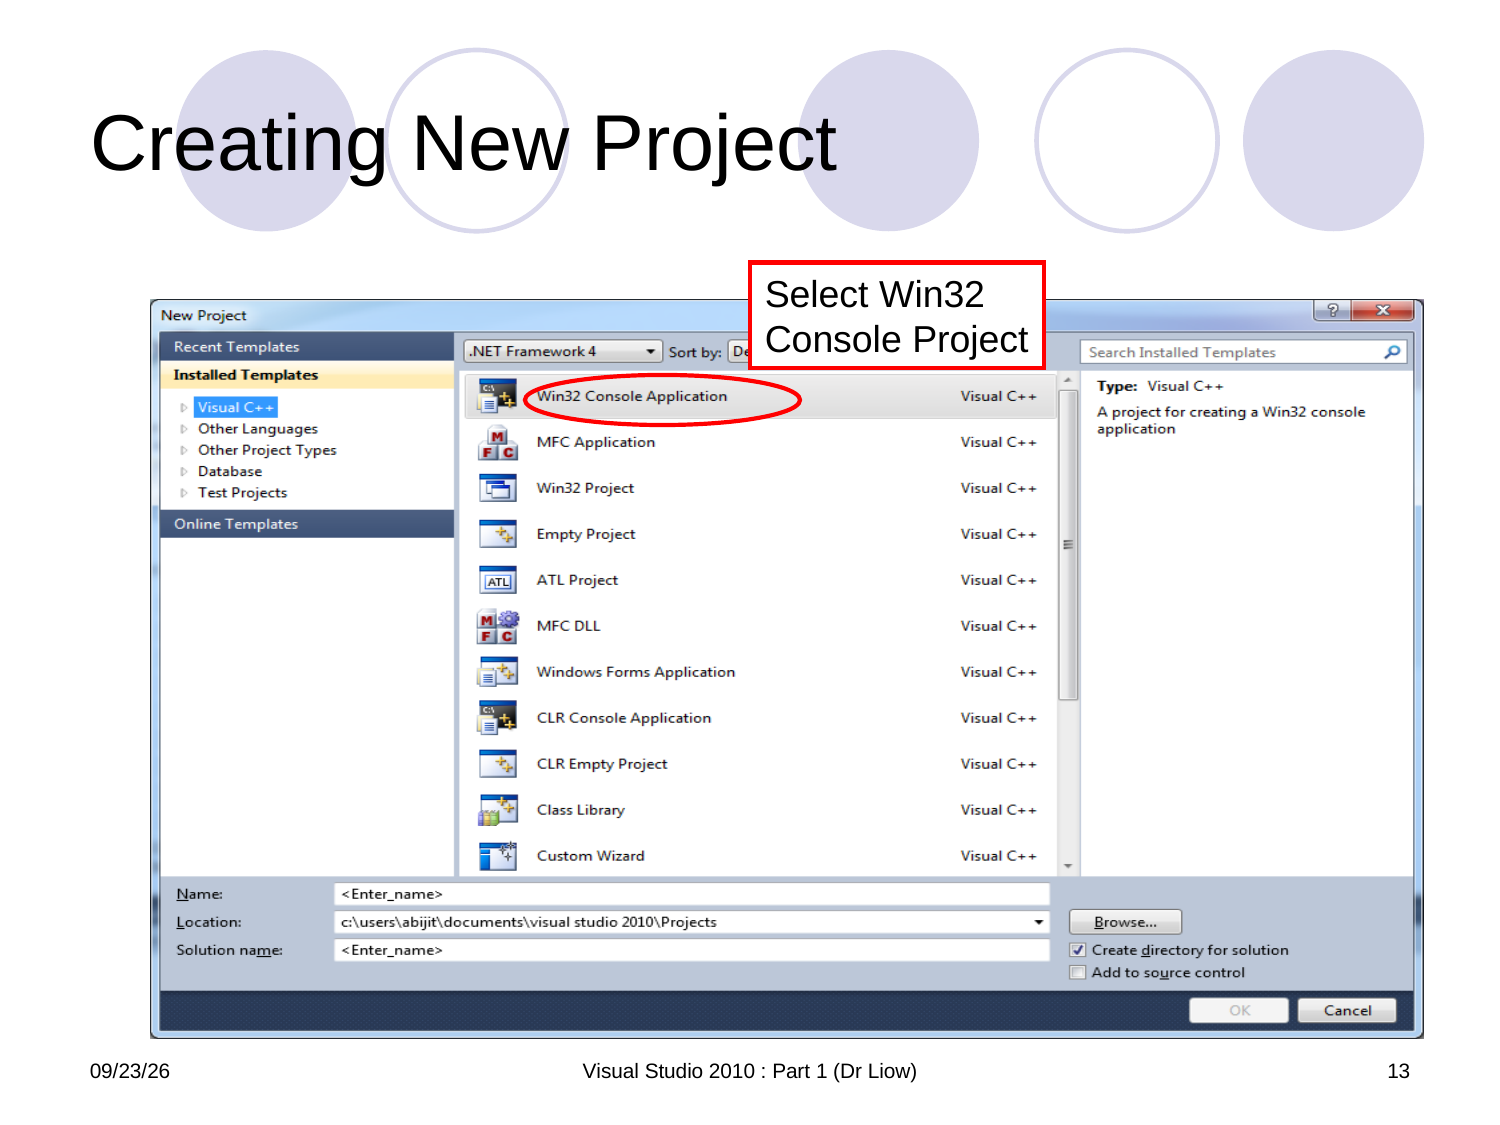

# Creating New Project
Select Win32
Console Project
Visual Studio 2010 : Part 1 (Dr Liow)